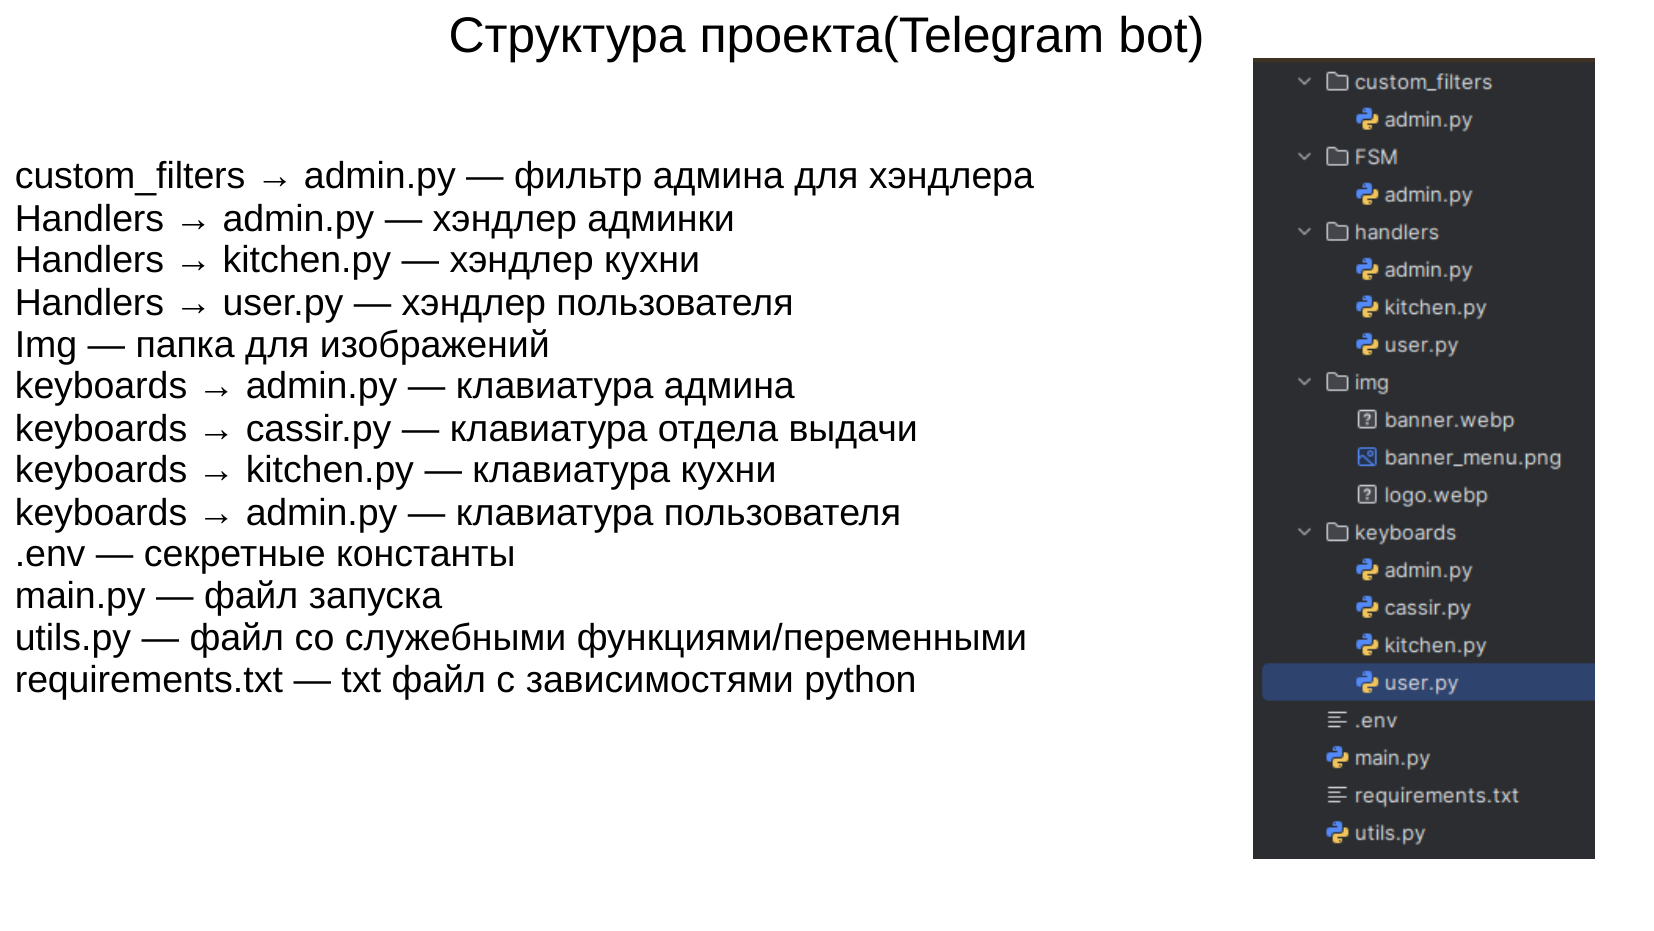

Структура проекта(Telegram bot)
custom_filters → admin.py — фильтр админа для хэндлера
Handlers → admin.py — хэндлер админки
Handlers → kitchen.py — хэндлер кухни
Handlers → user.py — хэндлер пользователя
Img — папка для изображений
keyboards → admin.py — клавиатура админа
keyboards → cassir.py — клавиатура отдела выдачи
keyboards → kitchen.py — клавиатура кухни
keyboards → admin.py — клавиатура пользователя
.env — секретные константы
main.py — файл запуска
utils.py — файл со служебными функциями/переменными
requirements.txt — txt файл с зависимостями python